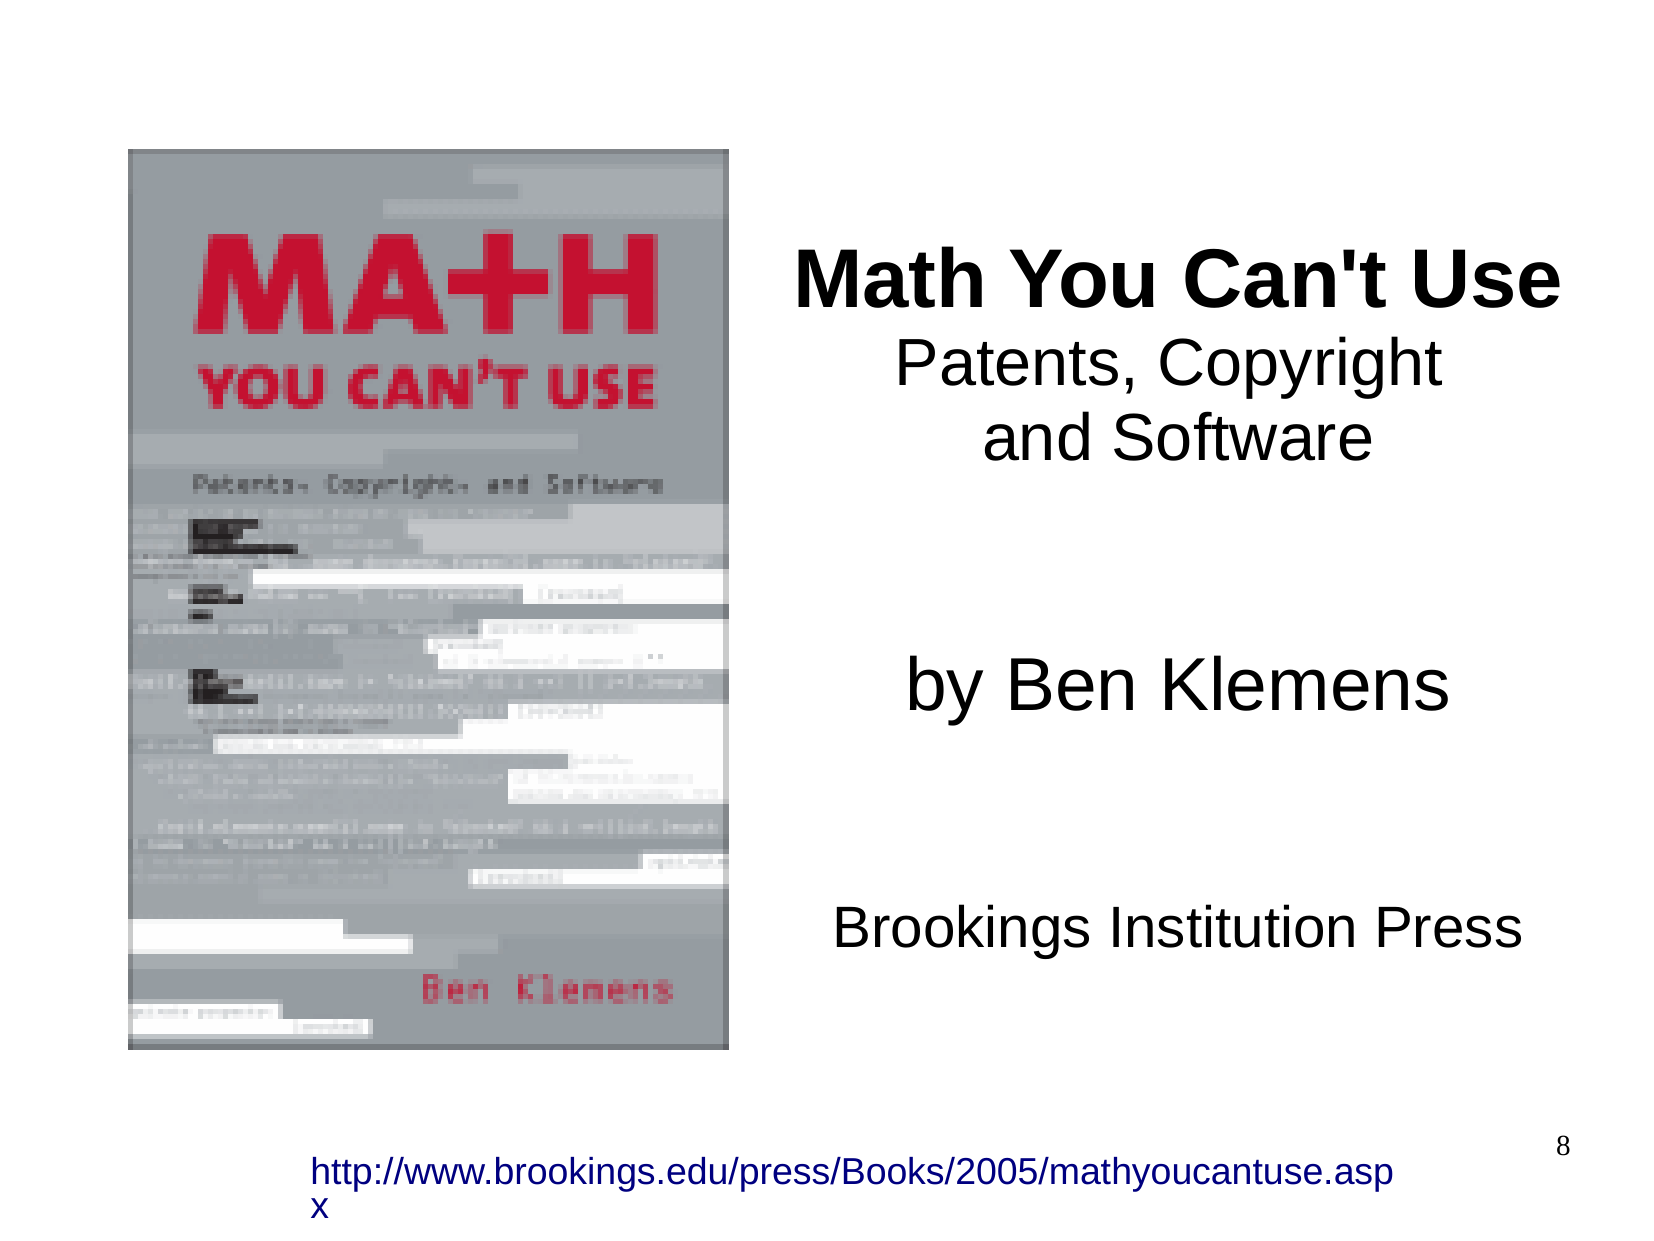

Math You Can't Use
Patents, Copyright
and Software
by Ben Klemens
Brookings Institution Press
8
http://www.brookings.edu/press/Books/2005/mathyoucantuse.aspx